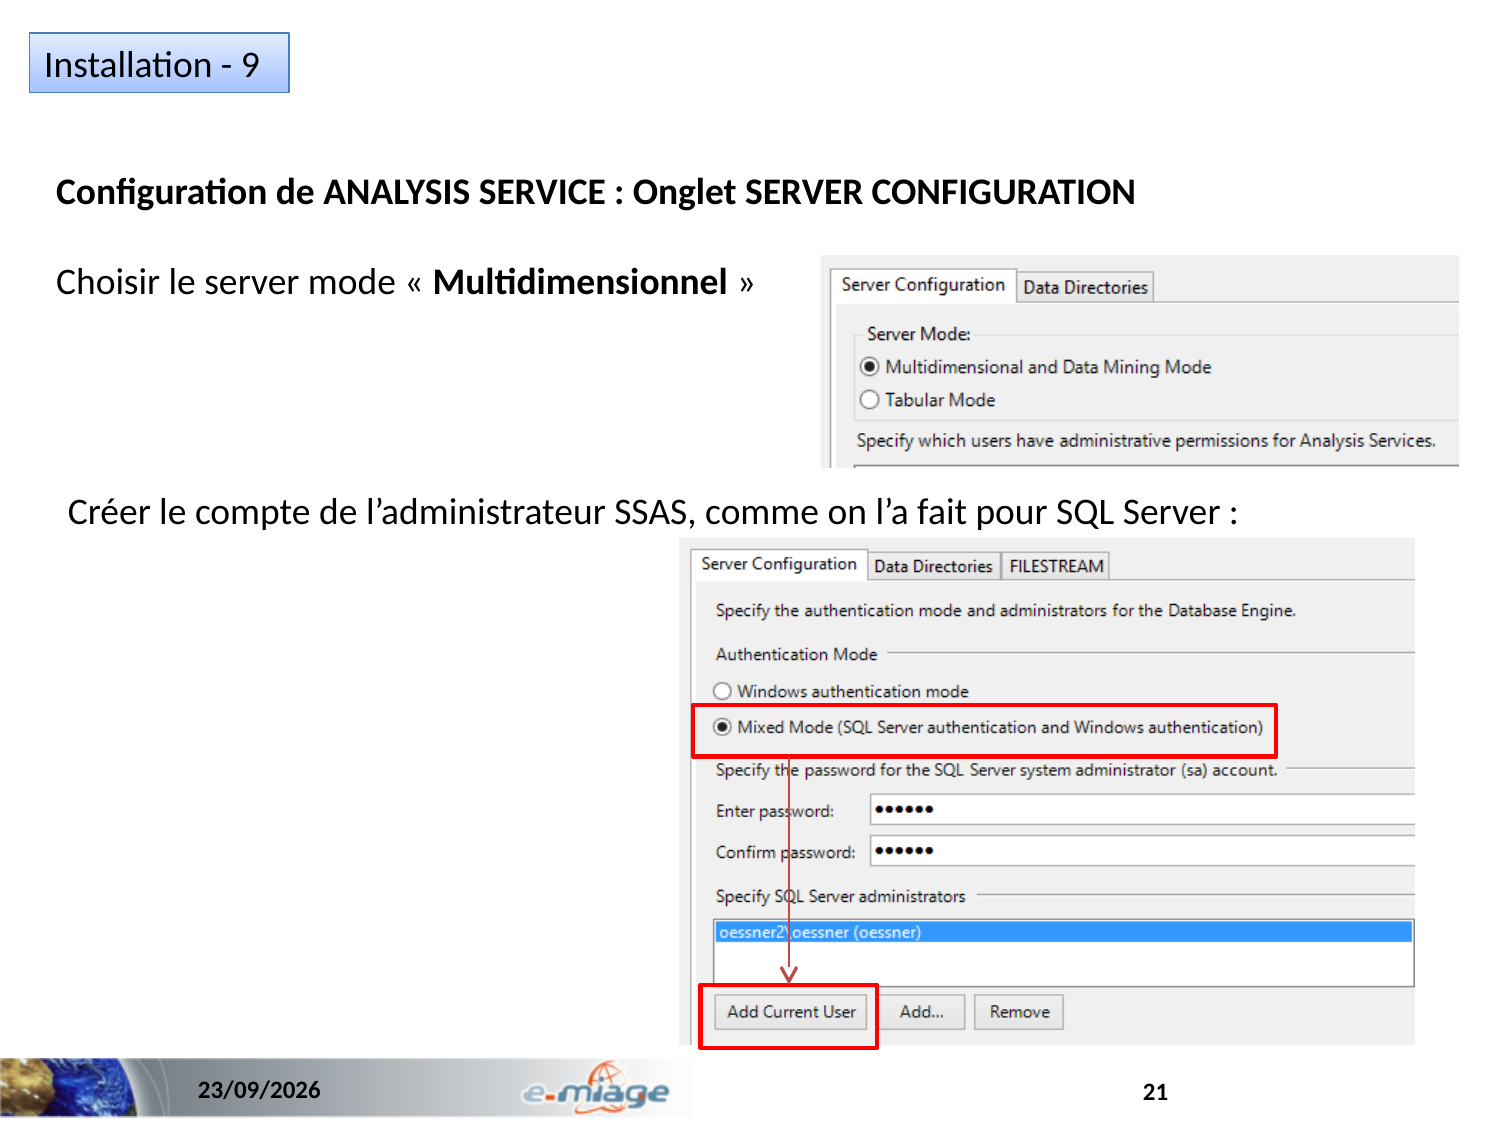

Installation - 9
Configuration de ANALYSIS SERVICE : Onglet SERVER CONFIGURATION
Choisir le server mode « Multidimensionnel »
Créer le compte de l’administrateur SSAS, comme on l’a fait pour SQL Server :